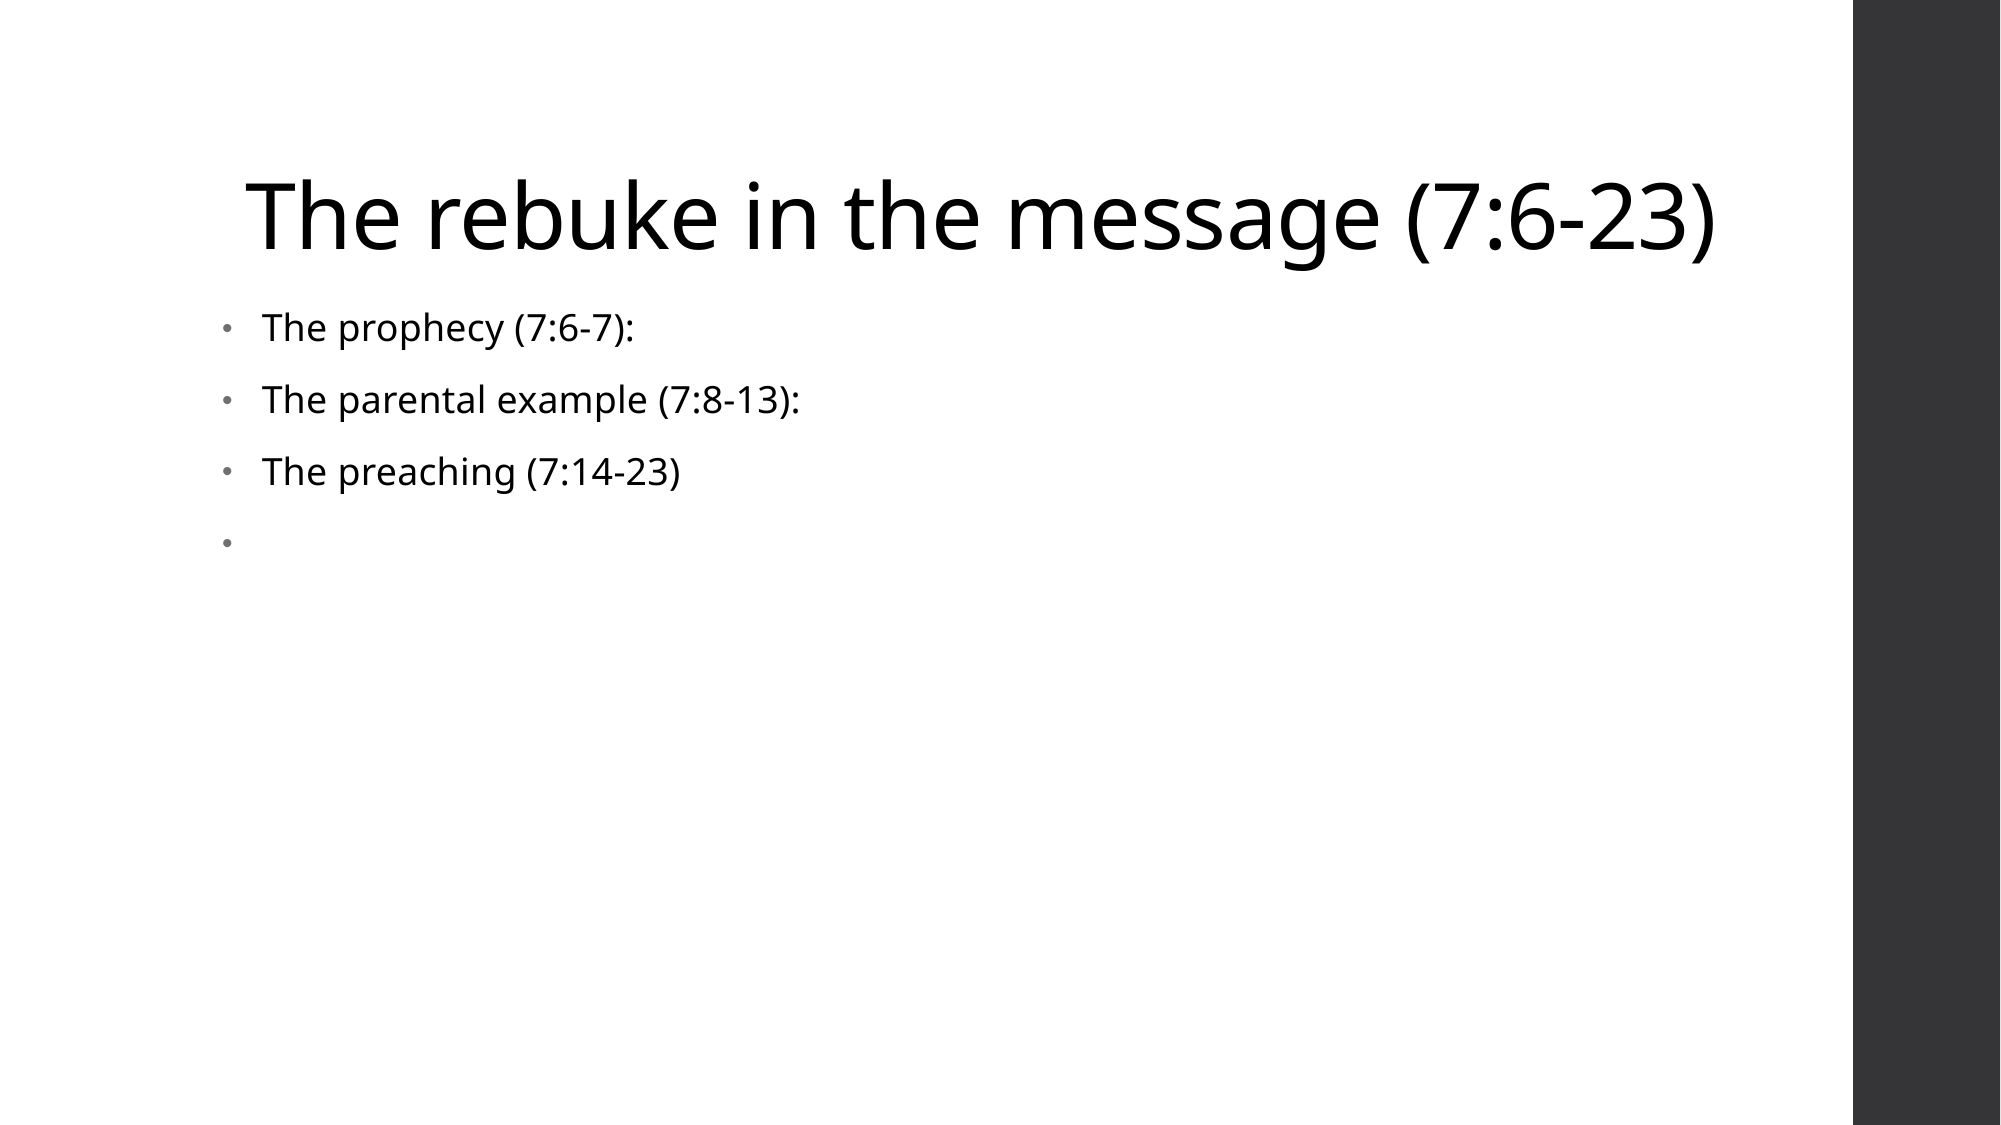

# The rebuke in the message (7:6-23)
 The prophecy (7:6-7):
 The parental example (7:8-13):
 The preaching (7:14-23)